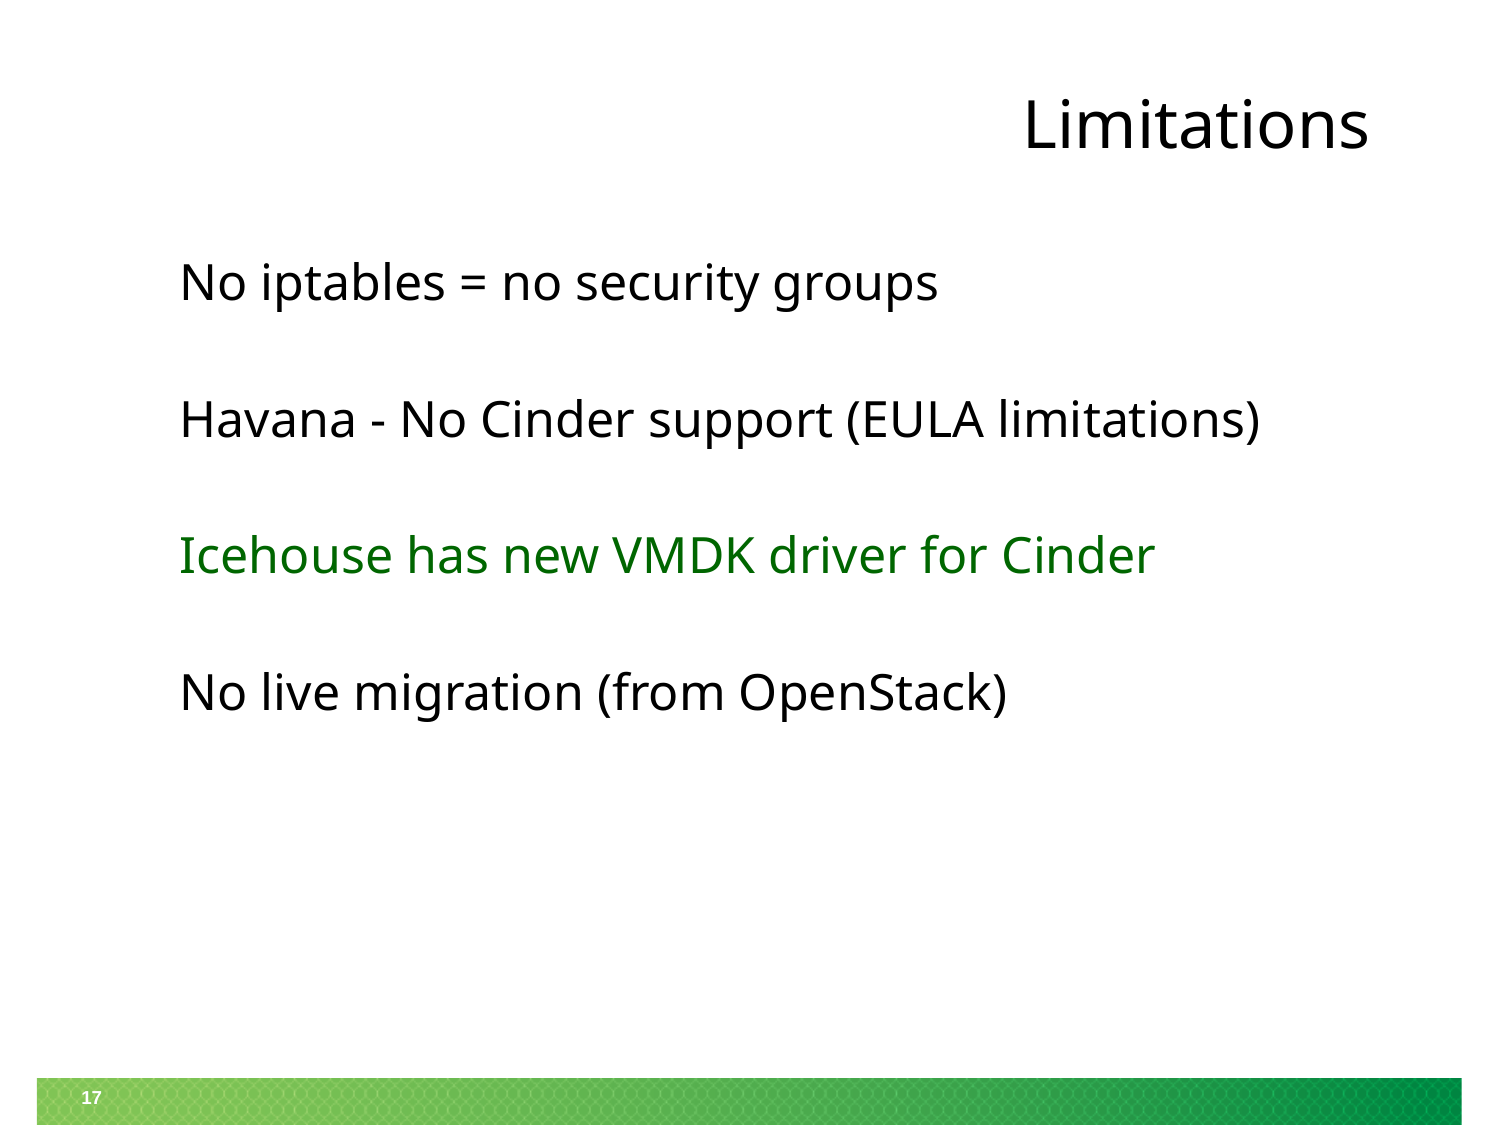

# Limitations
No iptables = no security groups
Havana - No Cinder support (EULA limitations)
Icehouse has new VMDK driver for Cinder
No live migration (from OpenStack)